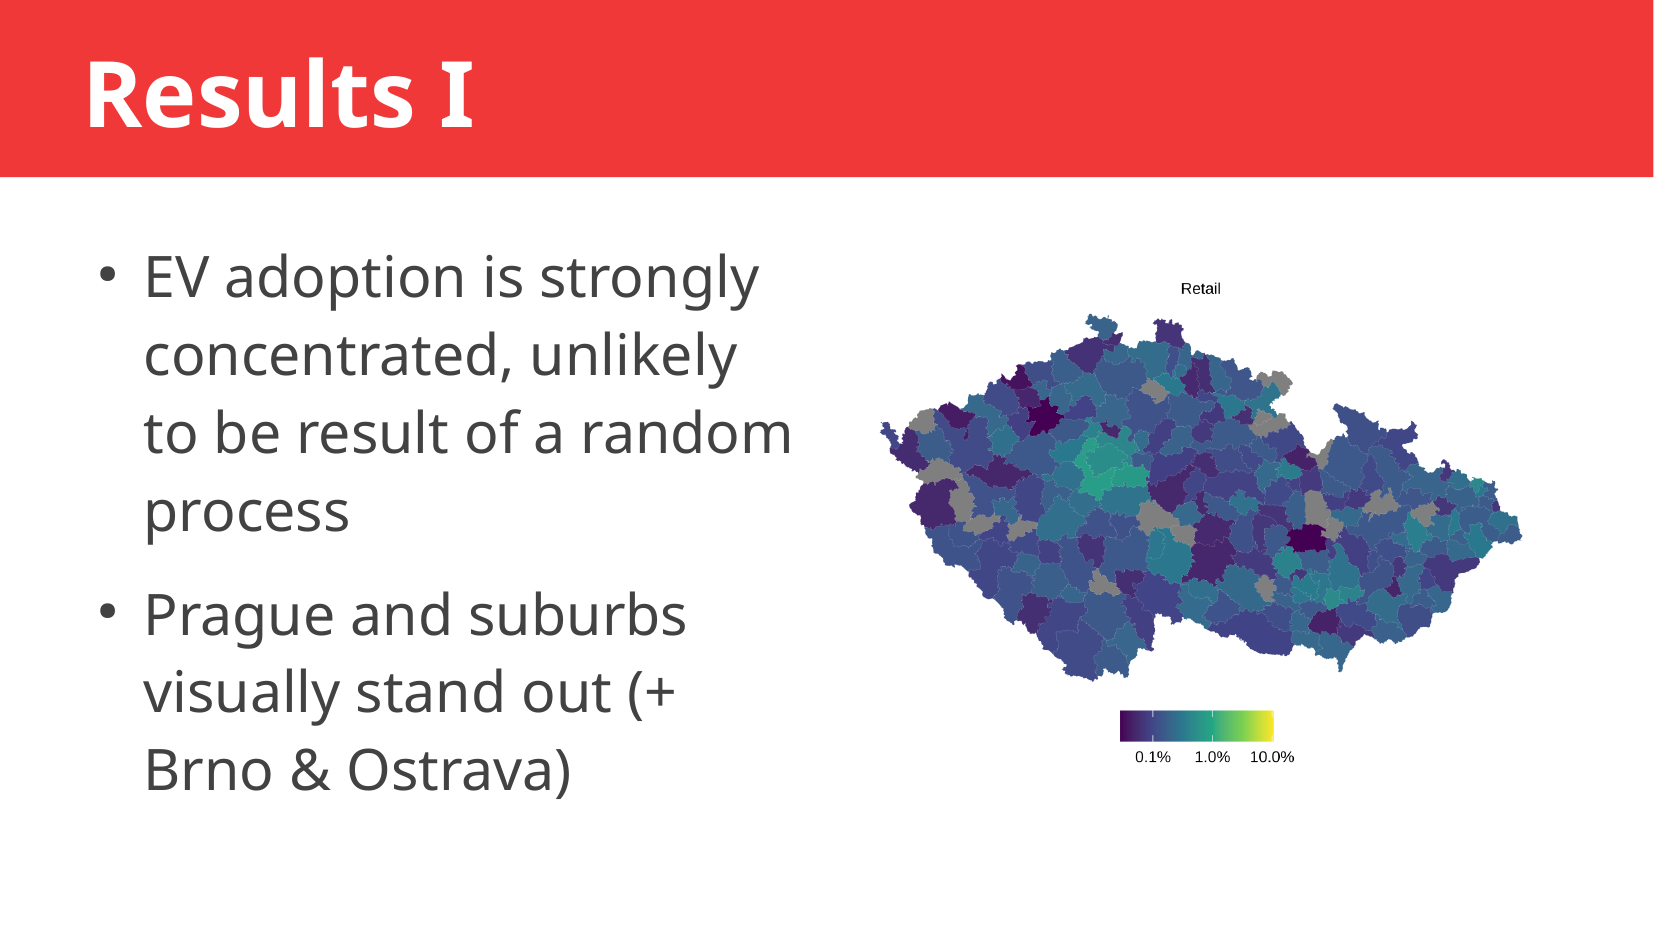

# Results I
EV adoption is strongly concentrated, unlikely to be result of a random process
Prague and suburbs visually stand out (+ Brno & Ostrava)